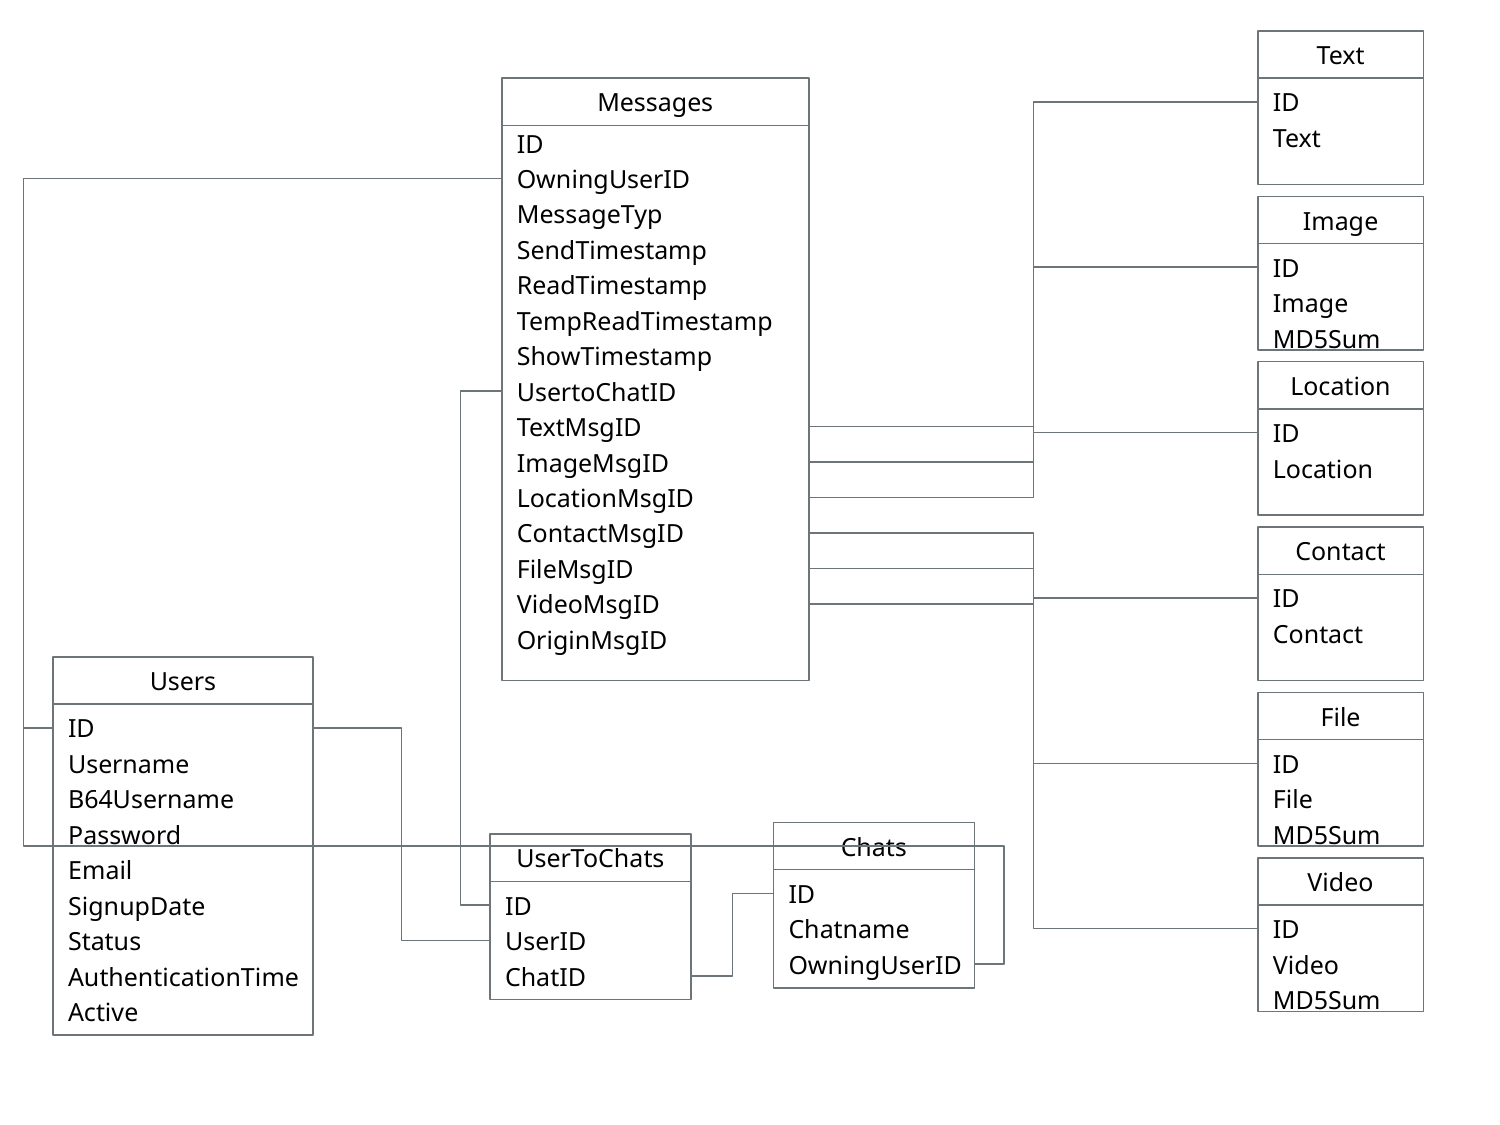

Text
ID
Text
Messages
ID
OwningUserID
MessageTyp
SendTimestamp
ReadTimestamp
TempReadTimestamp
ShowTimestamp
UsertoChatID
TextMsgID
ImageMsgID
LocationMsgID
ContactMsgID
FileMsgID
VideoMsgID
OriginMsgID
Image
ID
Image
MD5Sum
Location
ID
Location
Contact
ID
Contact
Users
ID
Username
B64Username
Password
Email
SignupDate
Status
AuthenticationTime
Active
File
ID
File
MD5Sum
Chats
UserToChats
Video
ID
Video
MD5Sum
ID
ID
Chatname
UserID
OwningUserID
ChatID